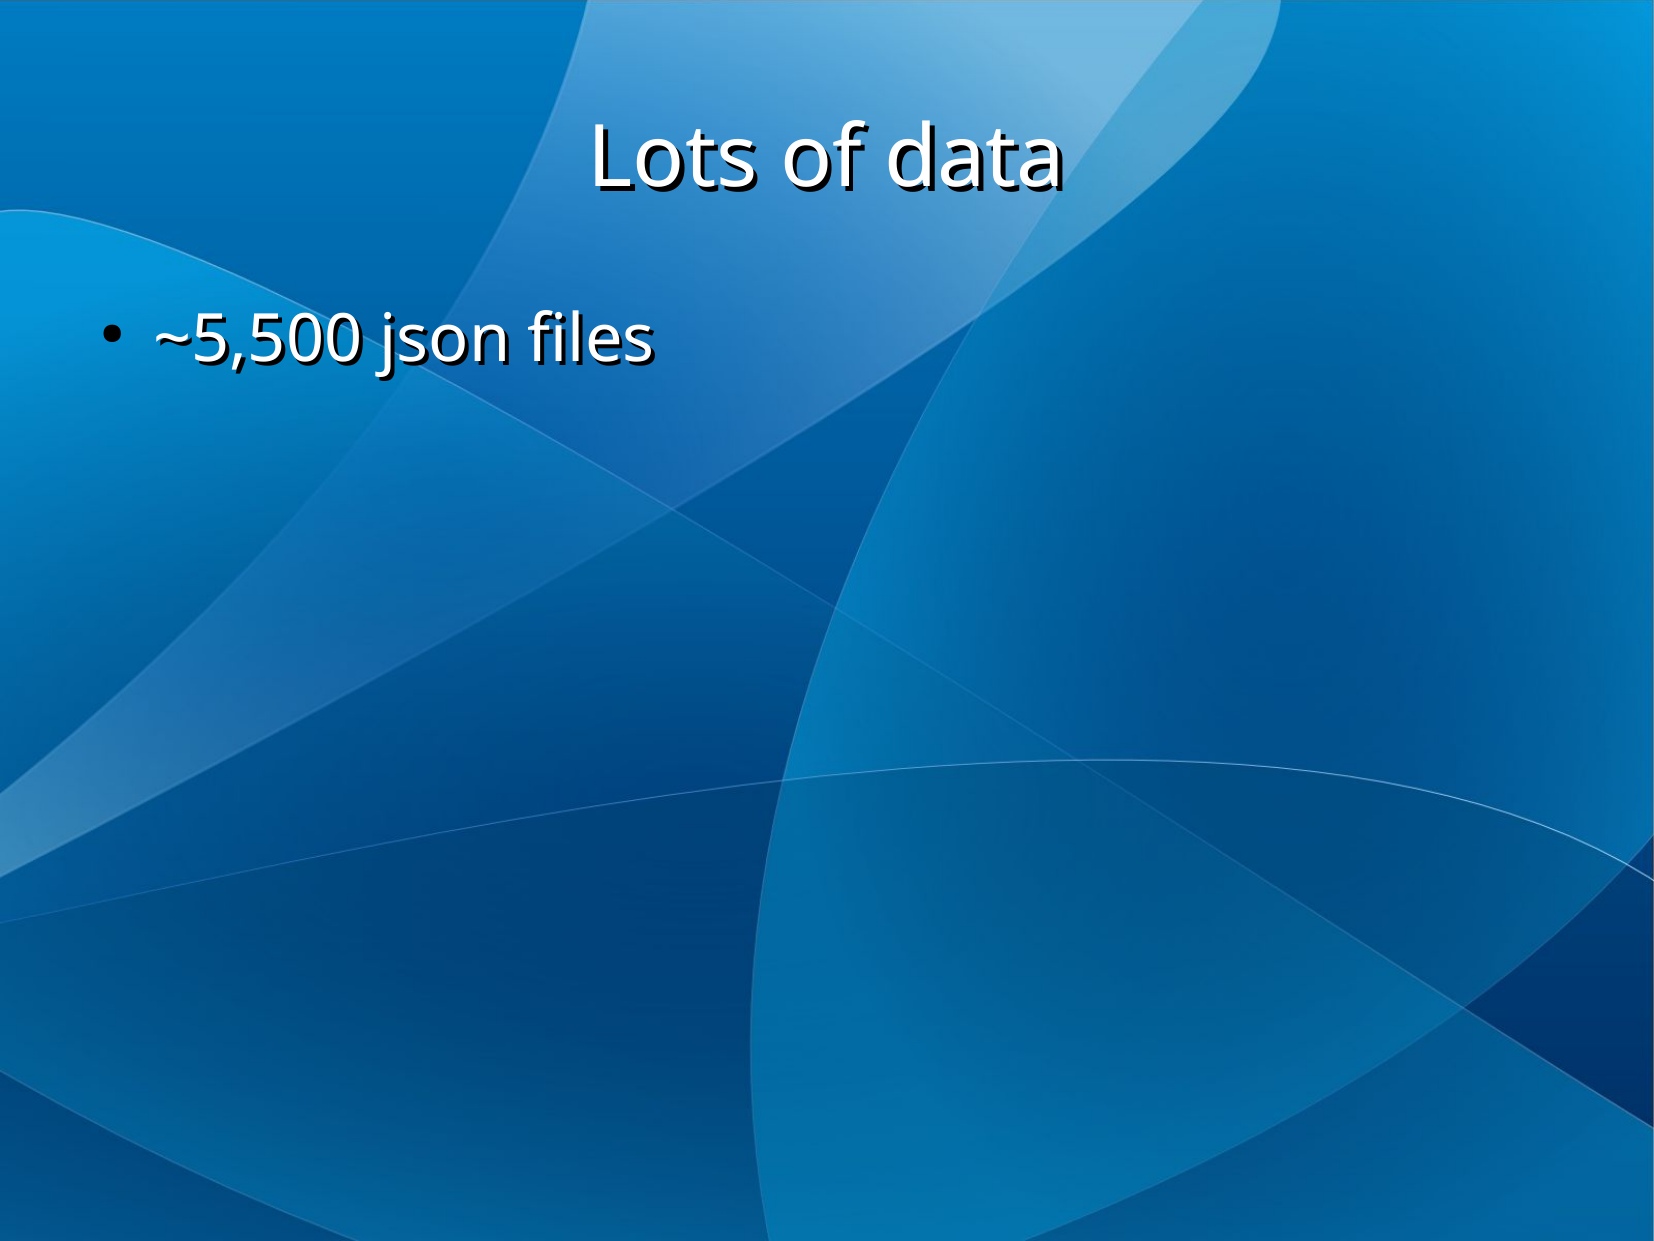

# Lots of data
~5,500 json files